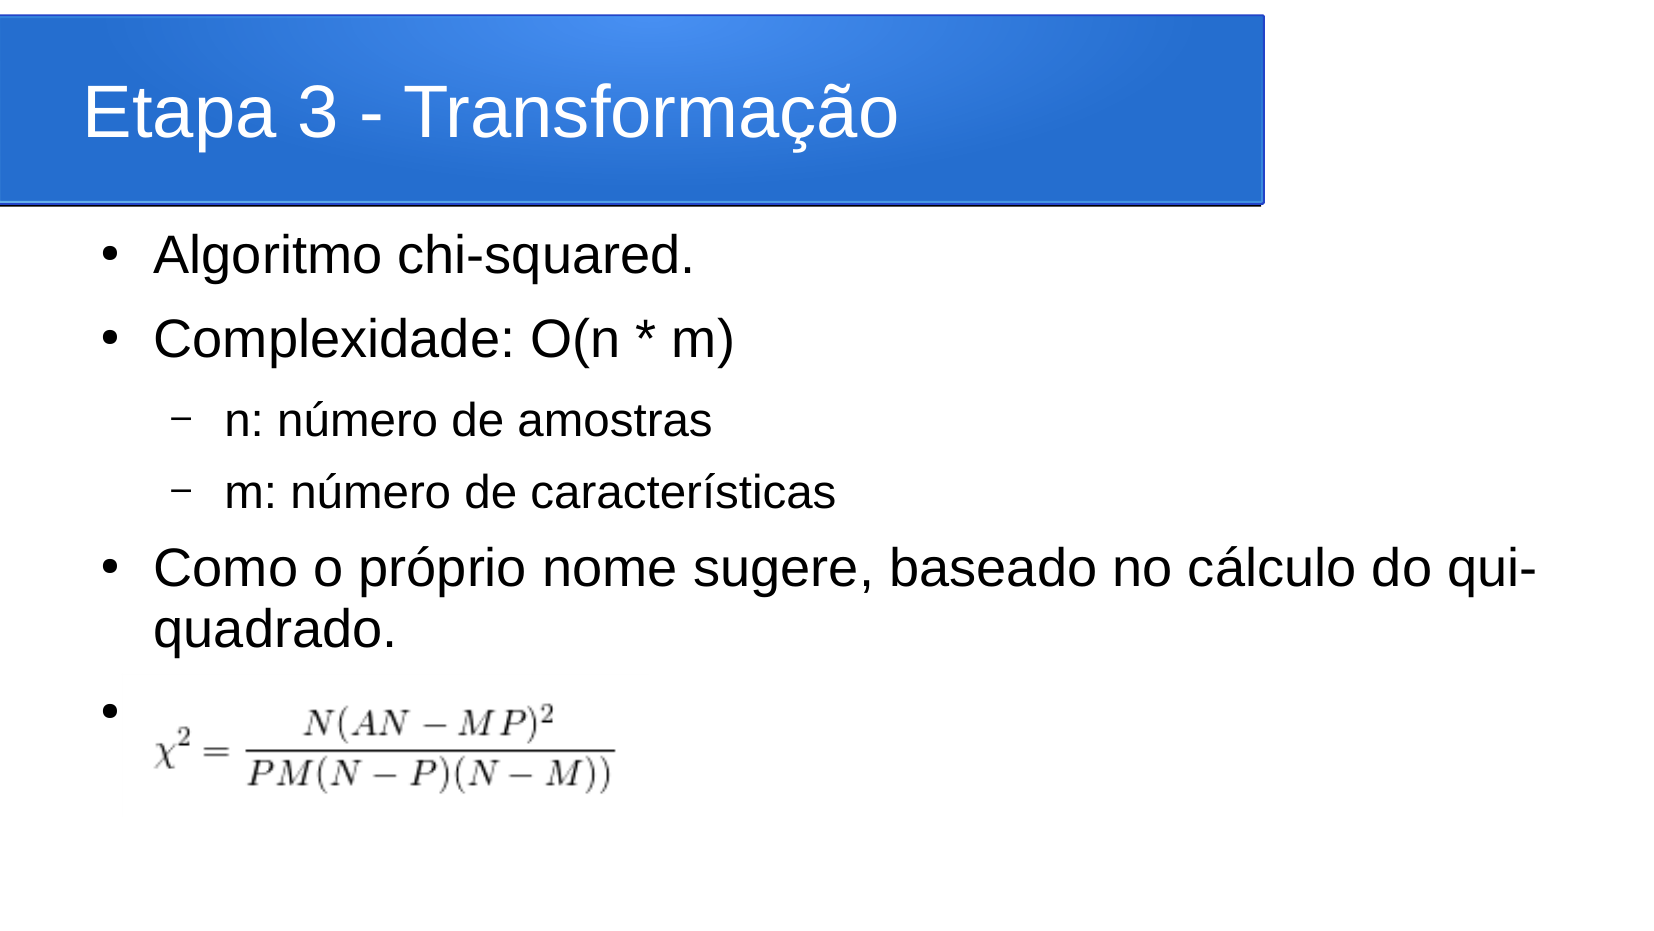

# Etapa 3 - Transformação
Algoritmo chi-squared.
Complexidade: O(n * m)
n: número de amostras
m: número de características
Como o próprio nome sugere, baseado no cálculo do qui-quadrado.